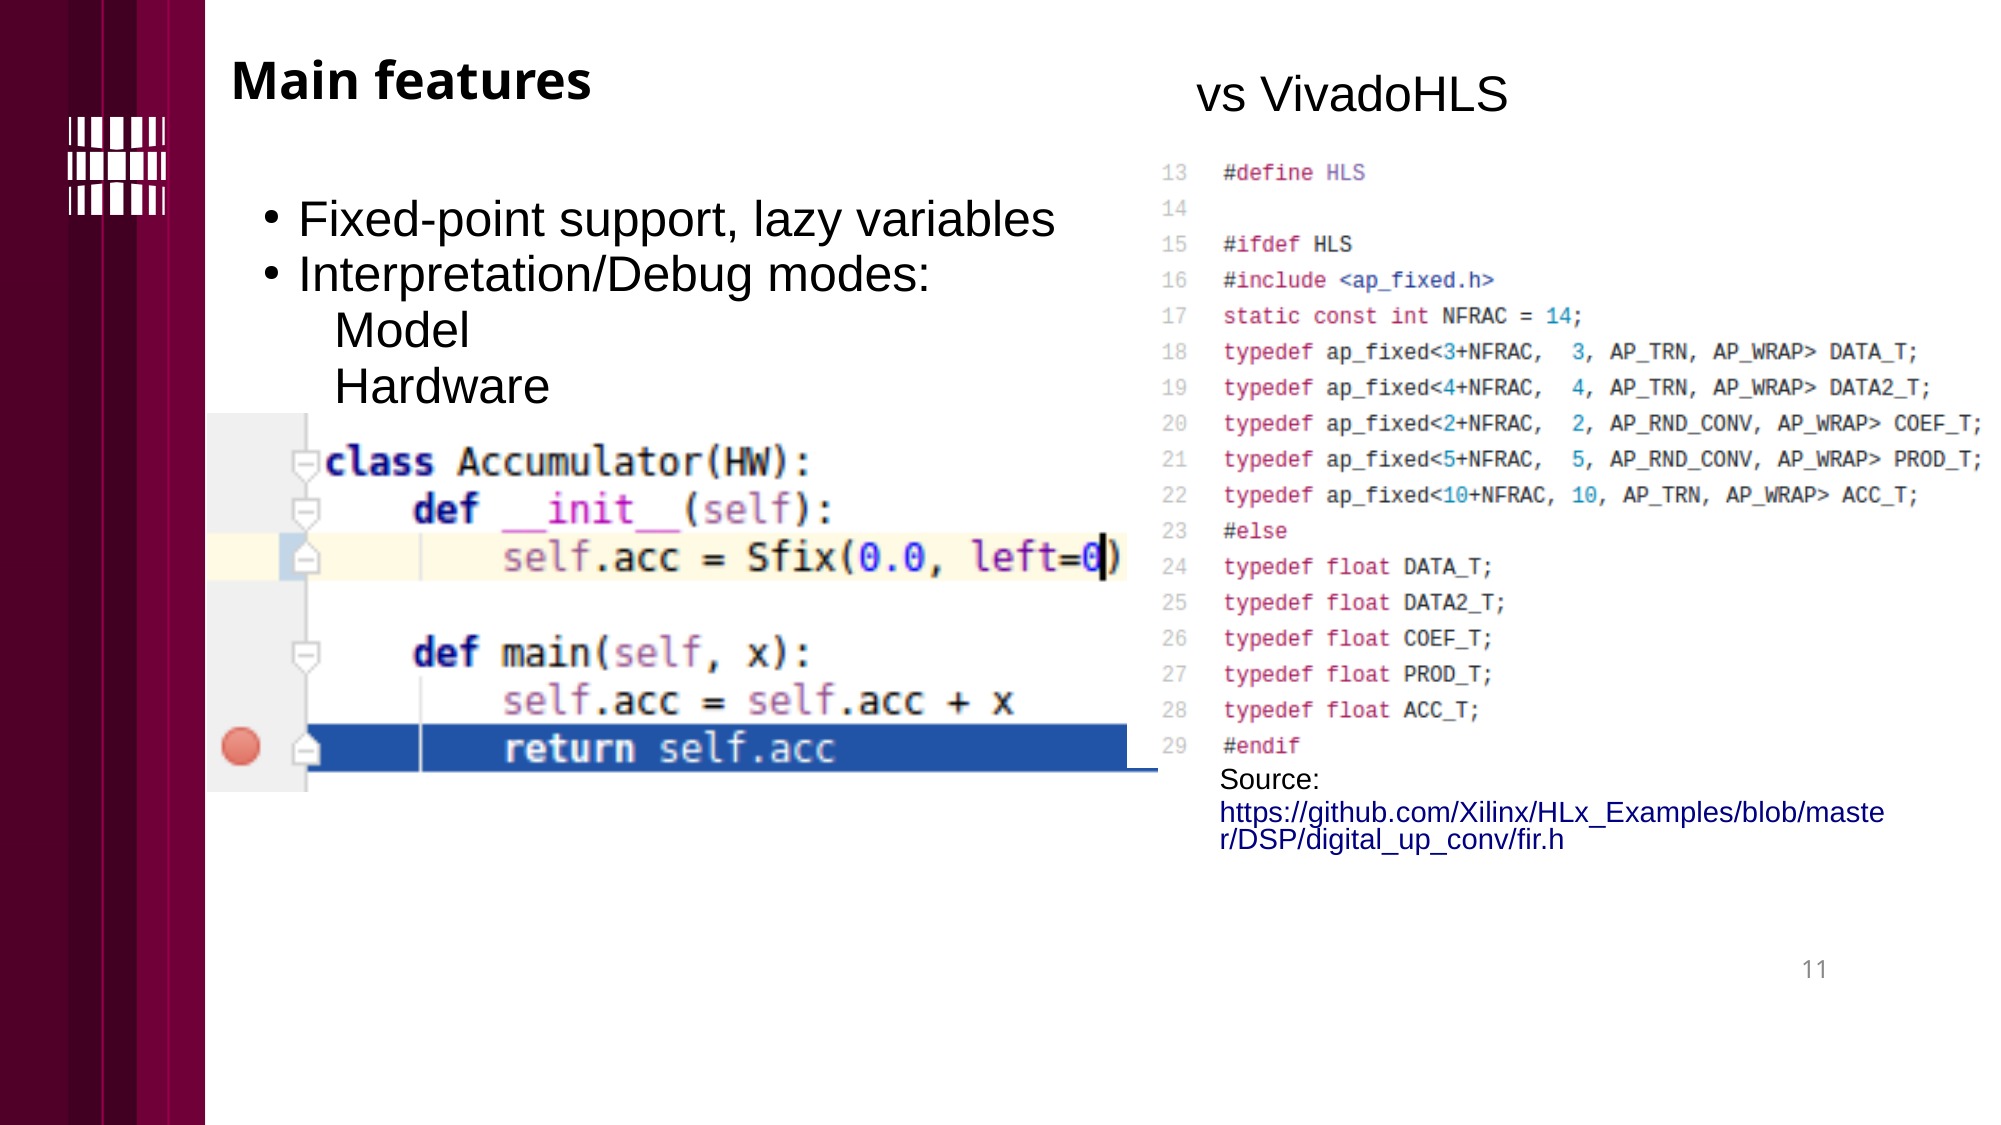

# Main features
vs VivadoHLS
Fixed-point support, lazy variables
Interpretation/Debug modes:
Model
Hardware
Source:
https://github.com/Xilinx/HLx_Examples/blob/master/DSP/digital_up_conv/fir.h